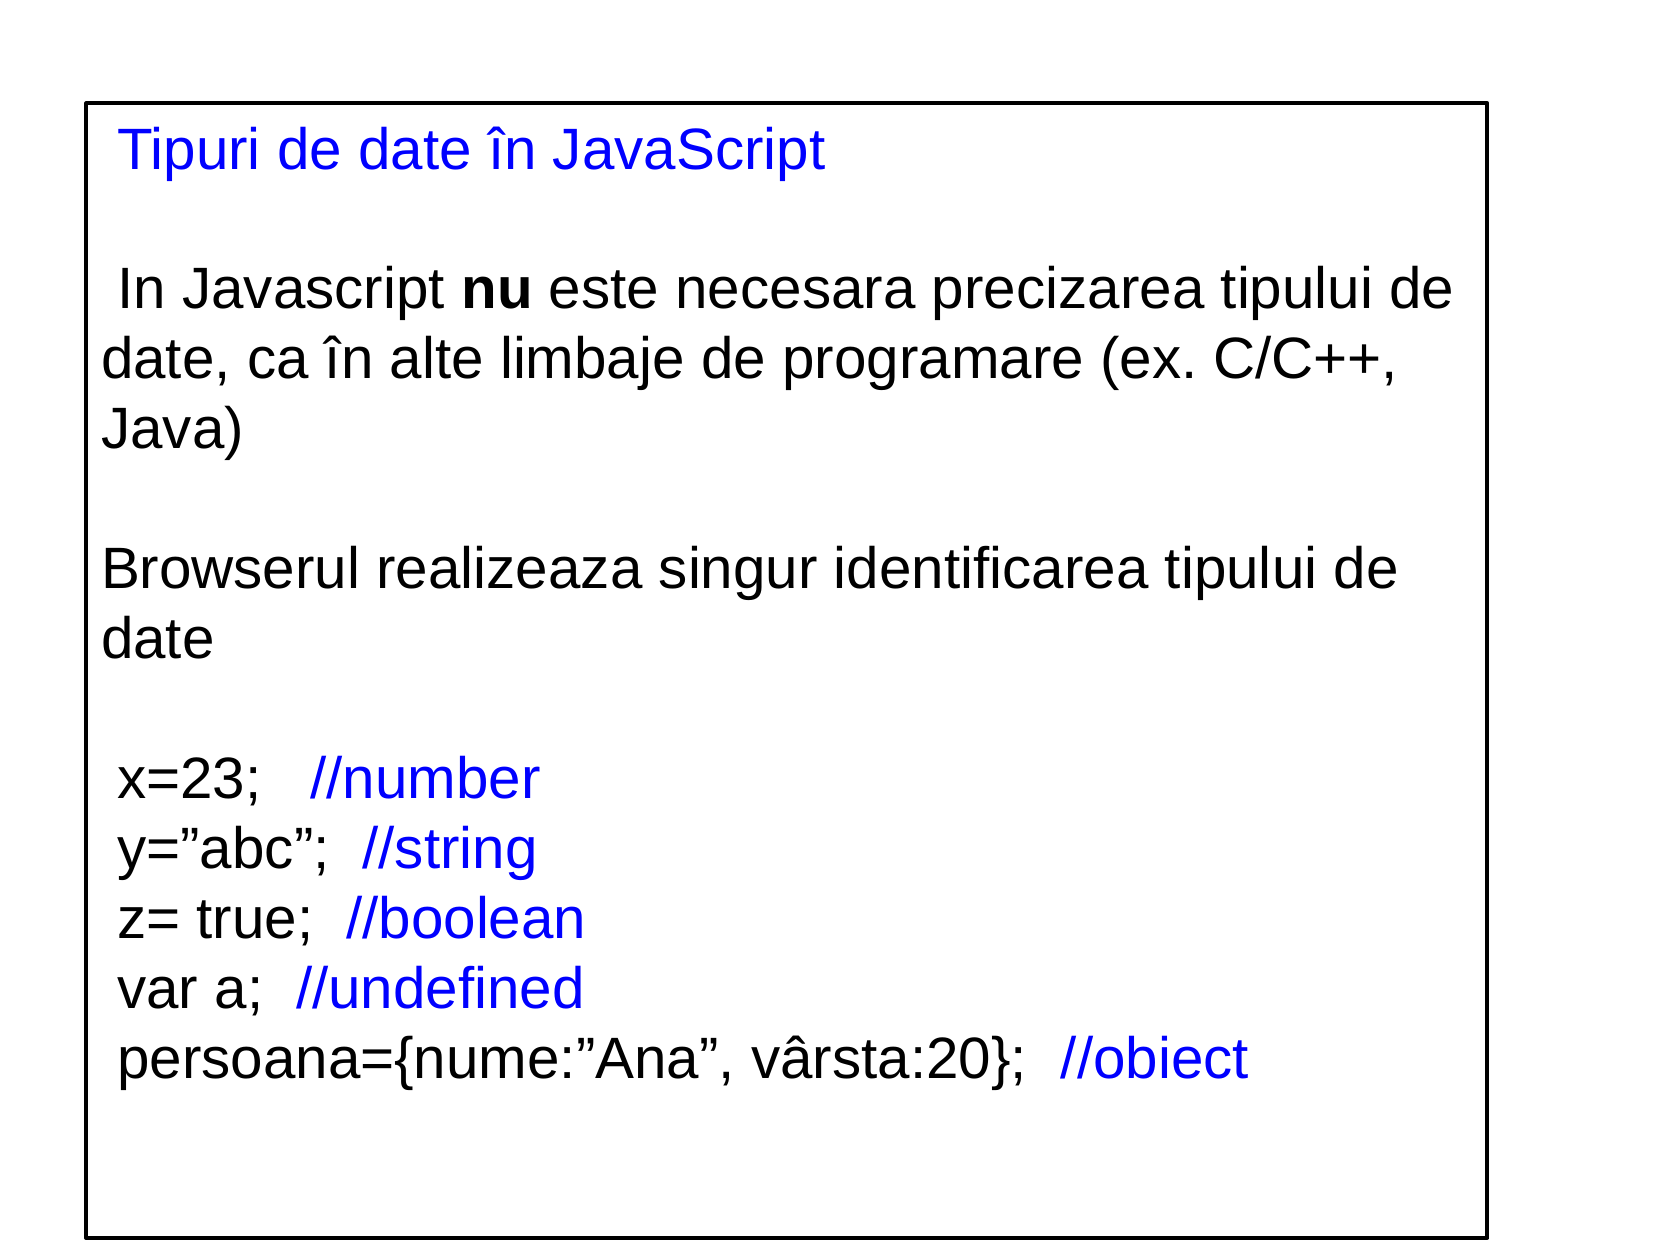

Tipuri de date în JavaScript
 In Javascript nu este necesara precizarea tipului de date, ca în alte limbaje de programare (ex. C/C++, Java)
Browserul realizeaza singur identificarea tipului de date
 x=23; //number
 y=”abc”; //string
 z= true; //boolean
 var a; //undefined
 persoana={nume:”Ana”, vârsta:20}; //obiect